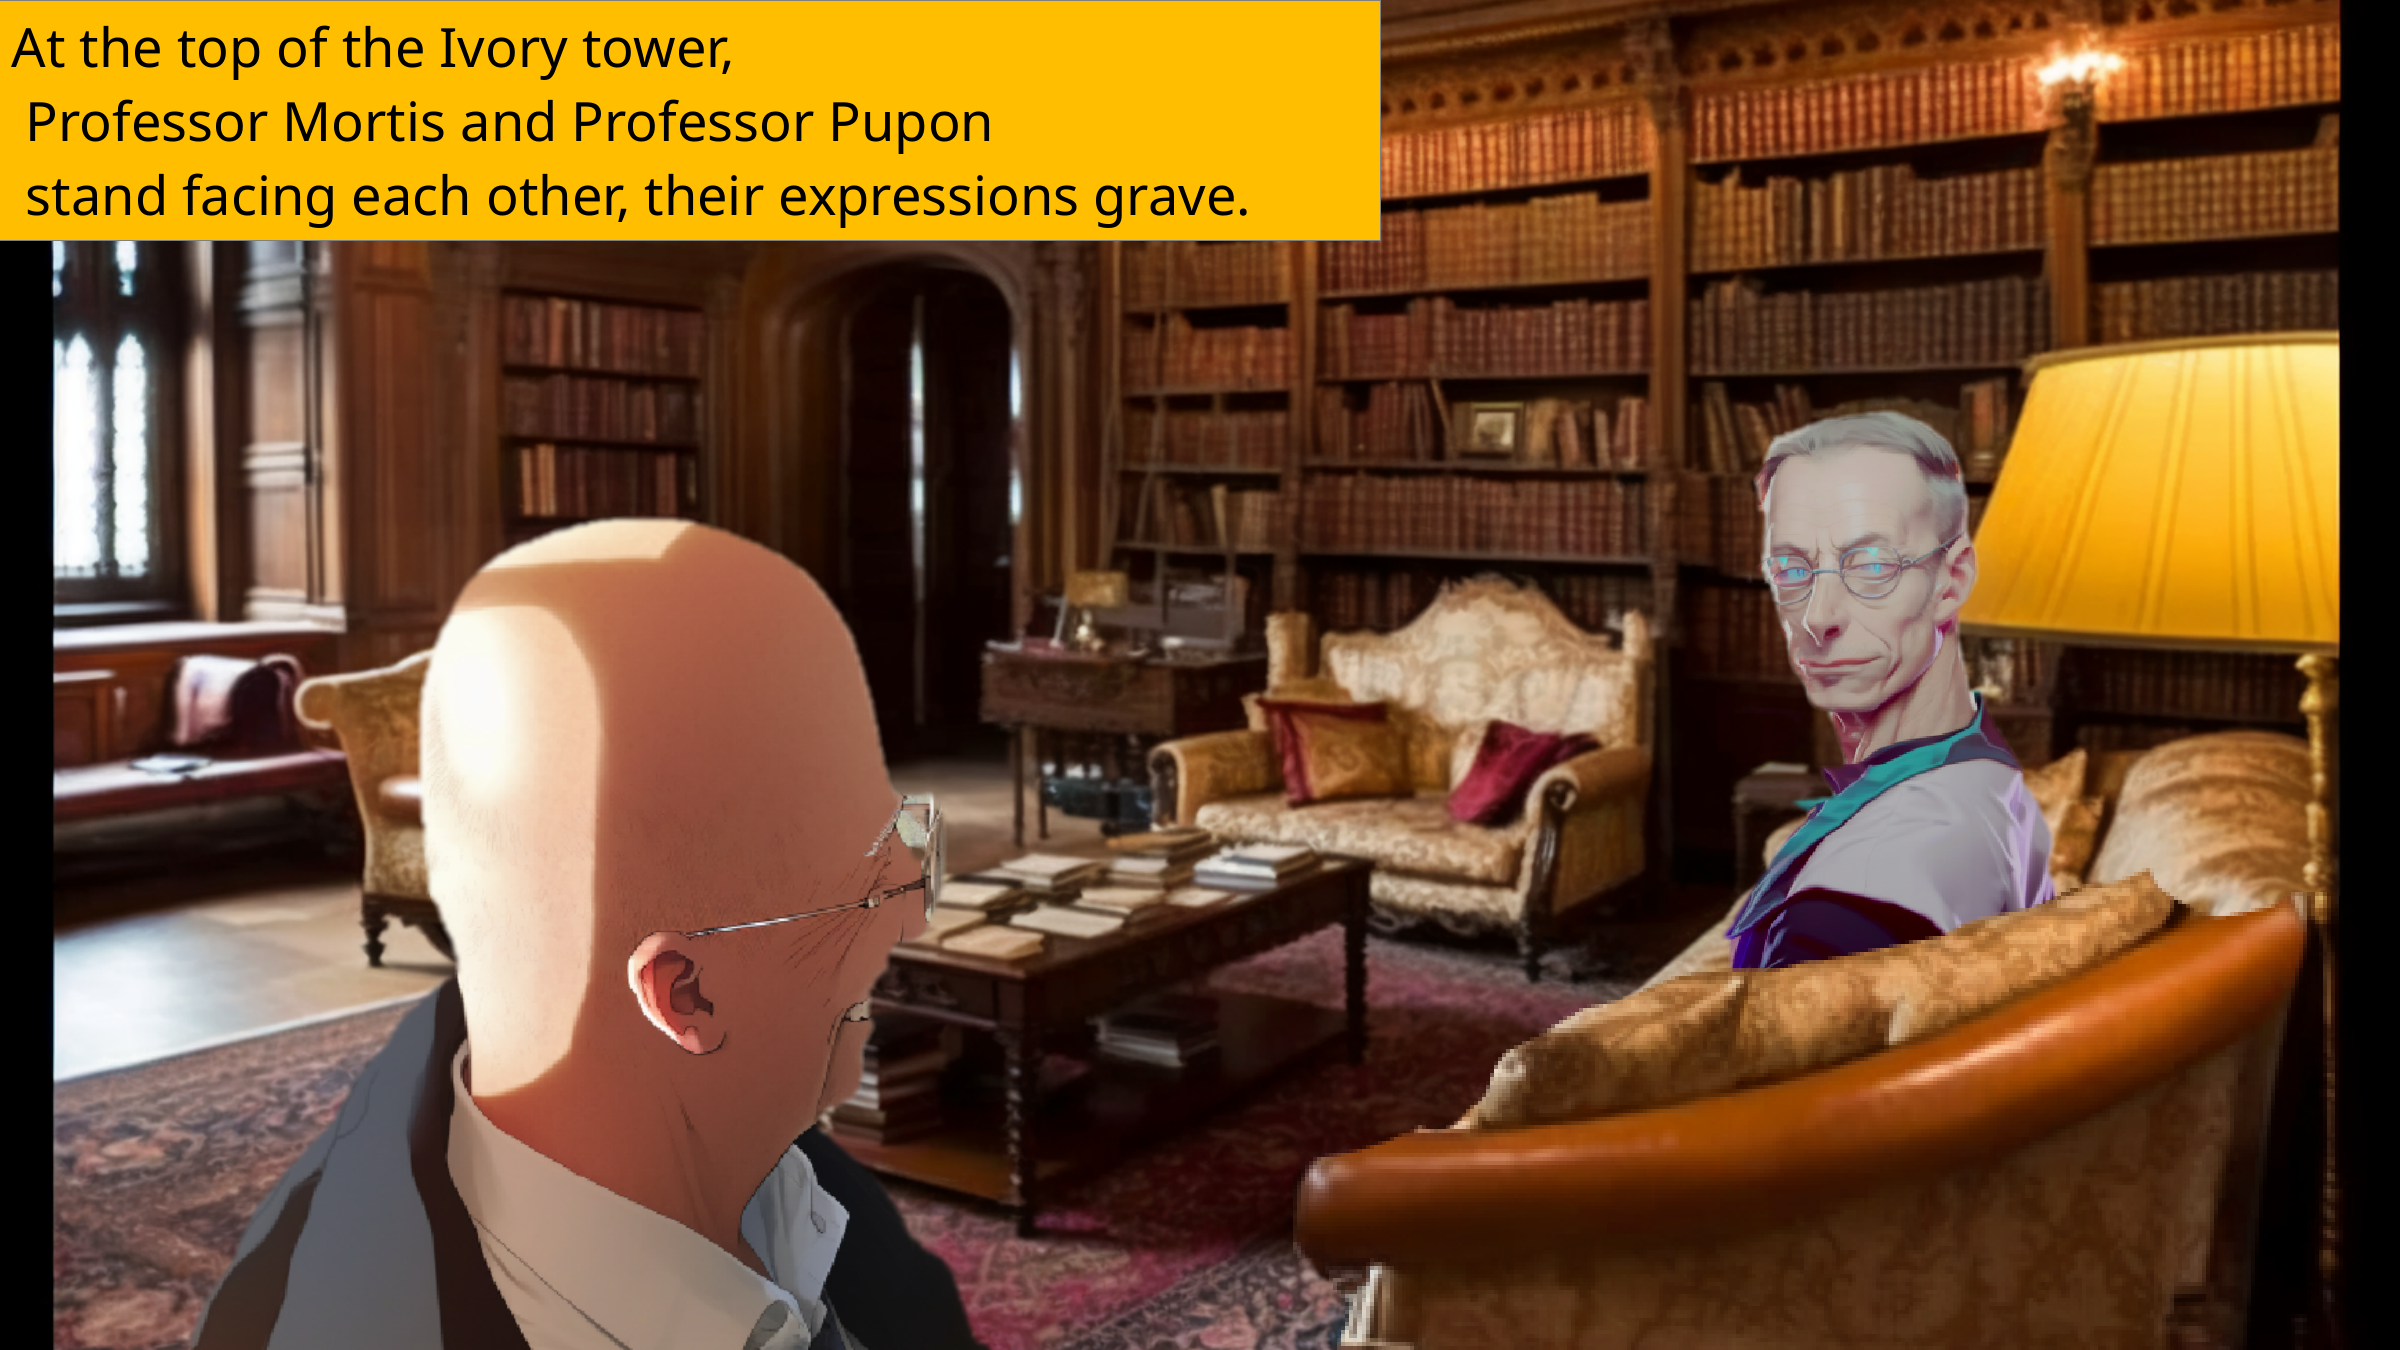

At the top of the Ivory tower,
 Professor Mortis and Professor Pupon
 stand facing each other, their expressions grave.